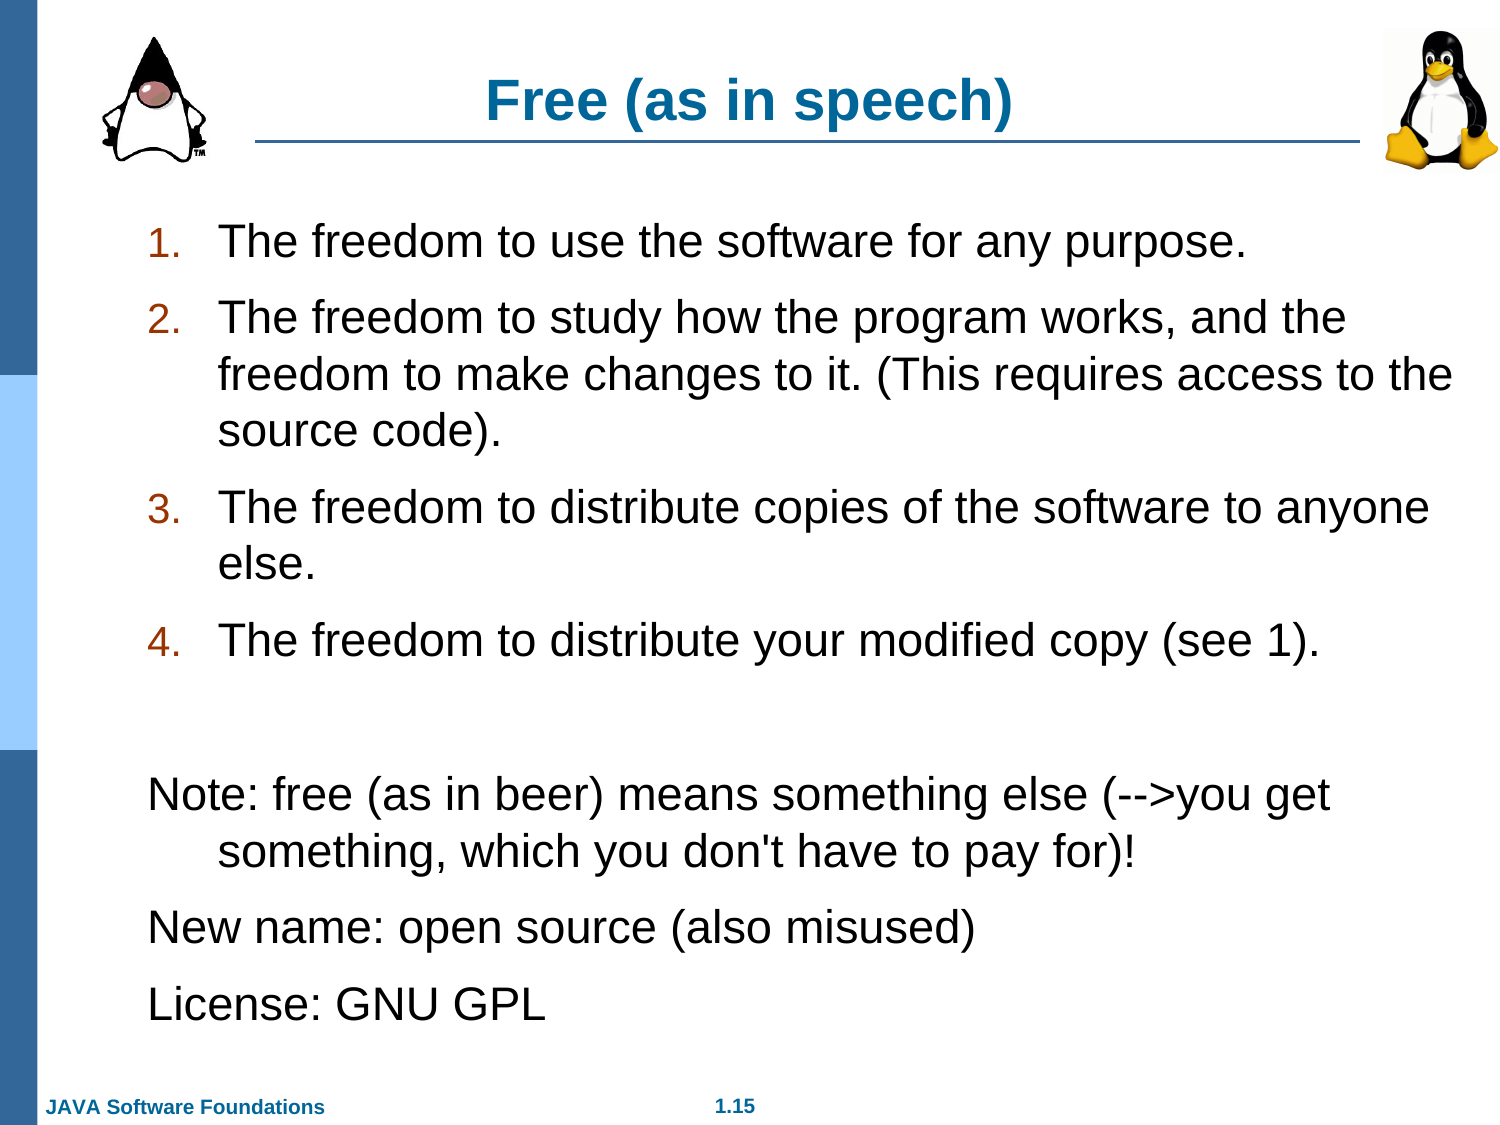

# Free (as in speech)
The freedom to use the software for any purpose.
The freedom to study how the program works, and the freedom to make changes to it. (This requires access to the source code).
The freedom to distribute copies of the software to anyone else.
The freedom to distribute your modified copy (see 1).
Note: free (as in beer) means something else (-->you get something, which you don't have to pay for)!
New name: open source (also misused)
License: GNU GPL